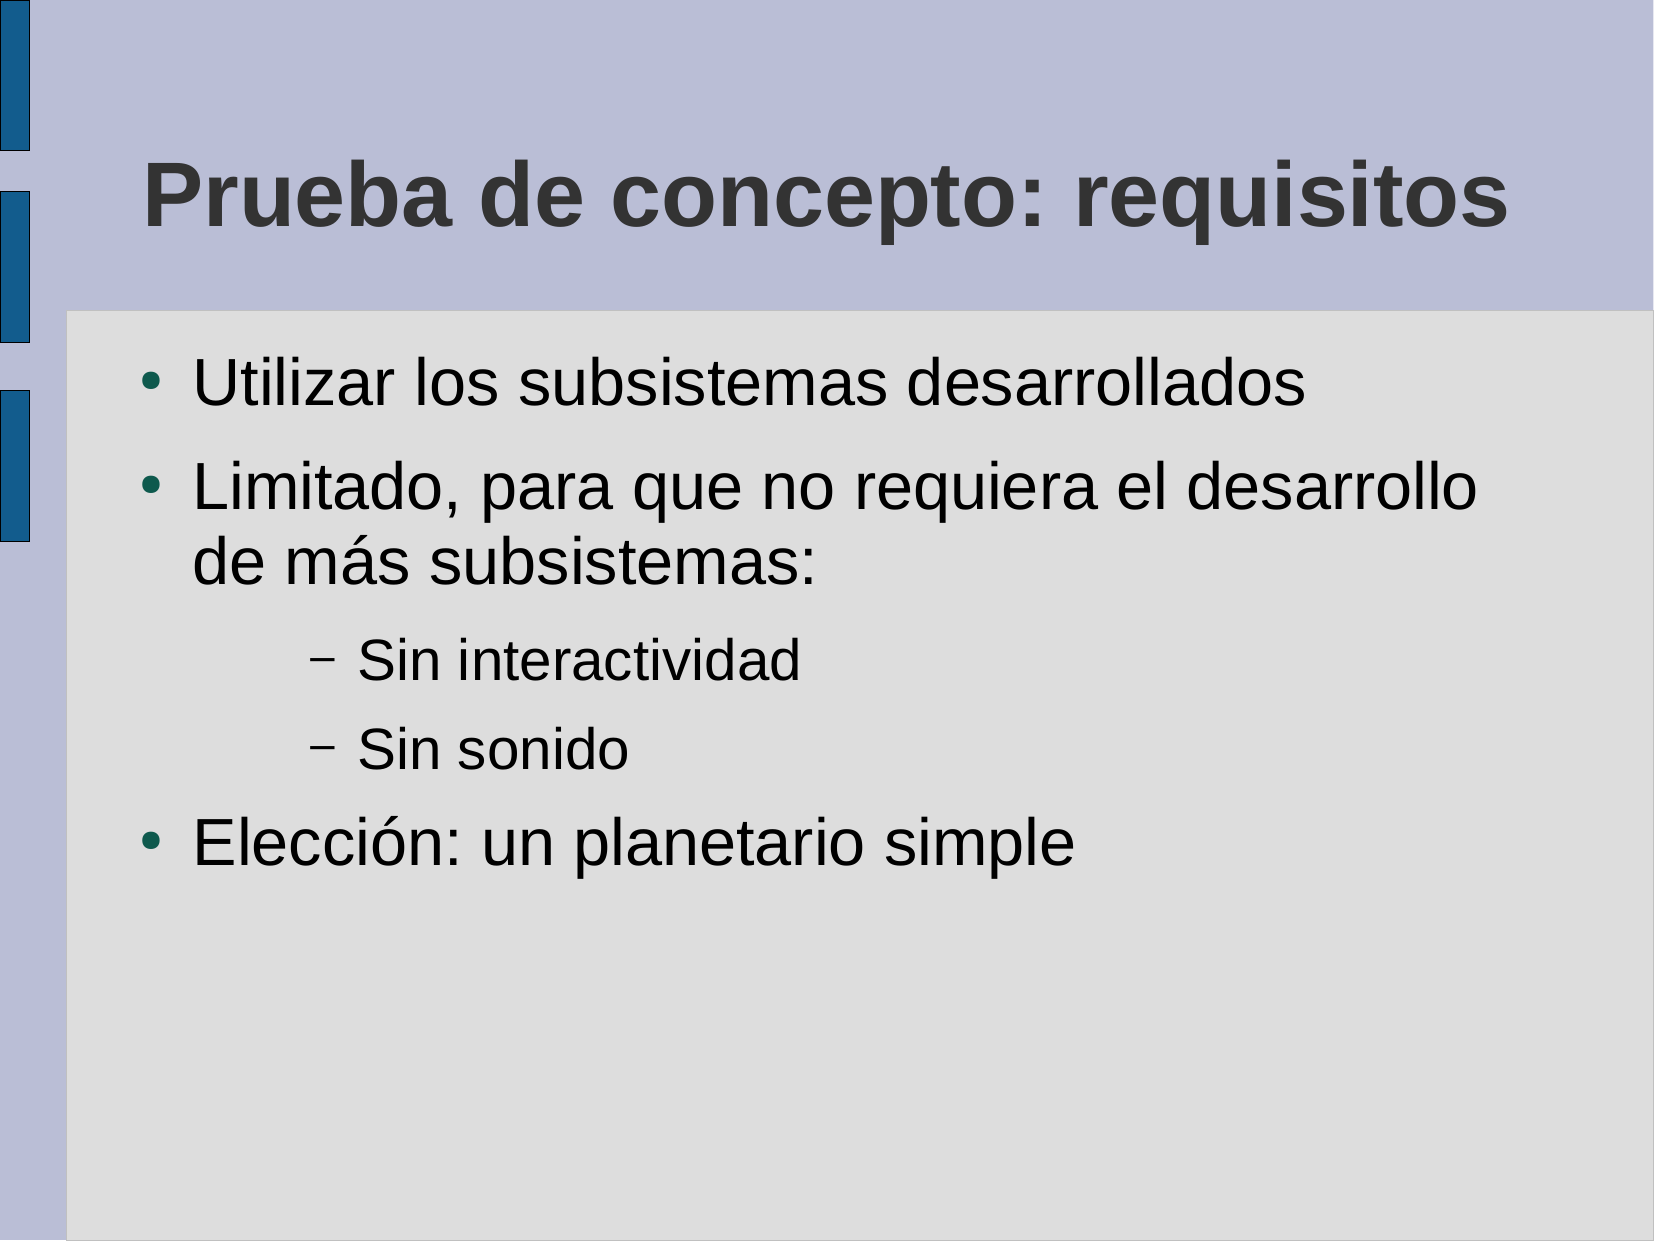

# Prueba de concepto: requisitos
Utilizar los subsistemas desarrollados
Limitado, para que no requiera el desarrollo de más subsistemas:
Sin interactividad
Sin sonido
Elección: un planetario simple